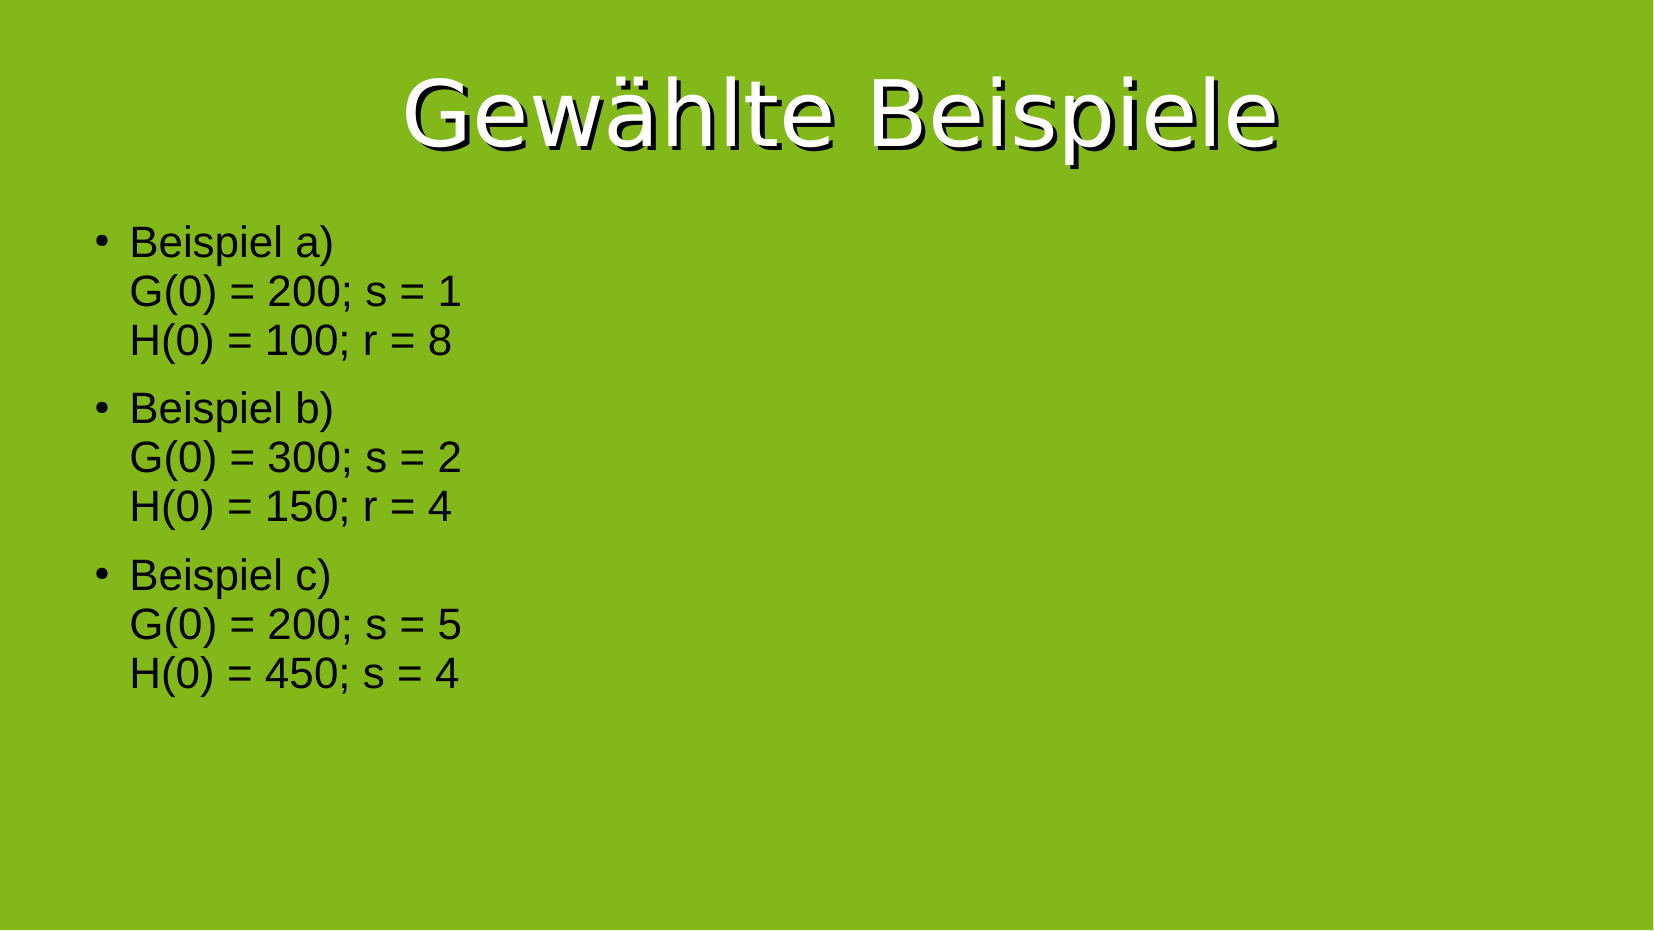

# Gewählte Beispiele
Beispiel a)
G(0) = 200; s = 1
H(0) = 100; r = 8
Beispiel b)
G(0) = 300; s = 2
H(0) = 150; r = 4
Beispiel c)
G(0) = 200; s = 5
H(0) = 450; s = 4